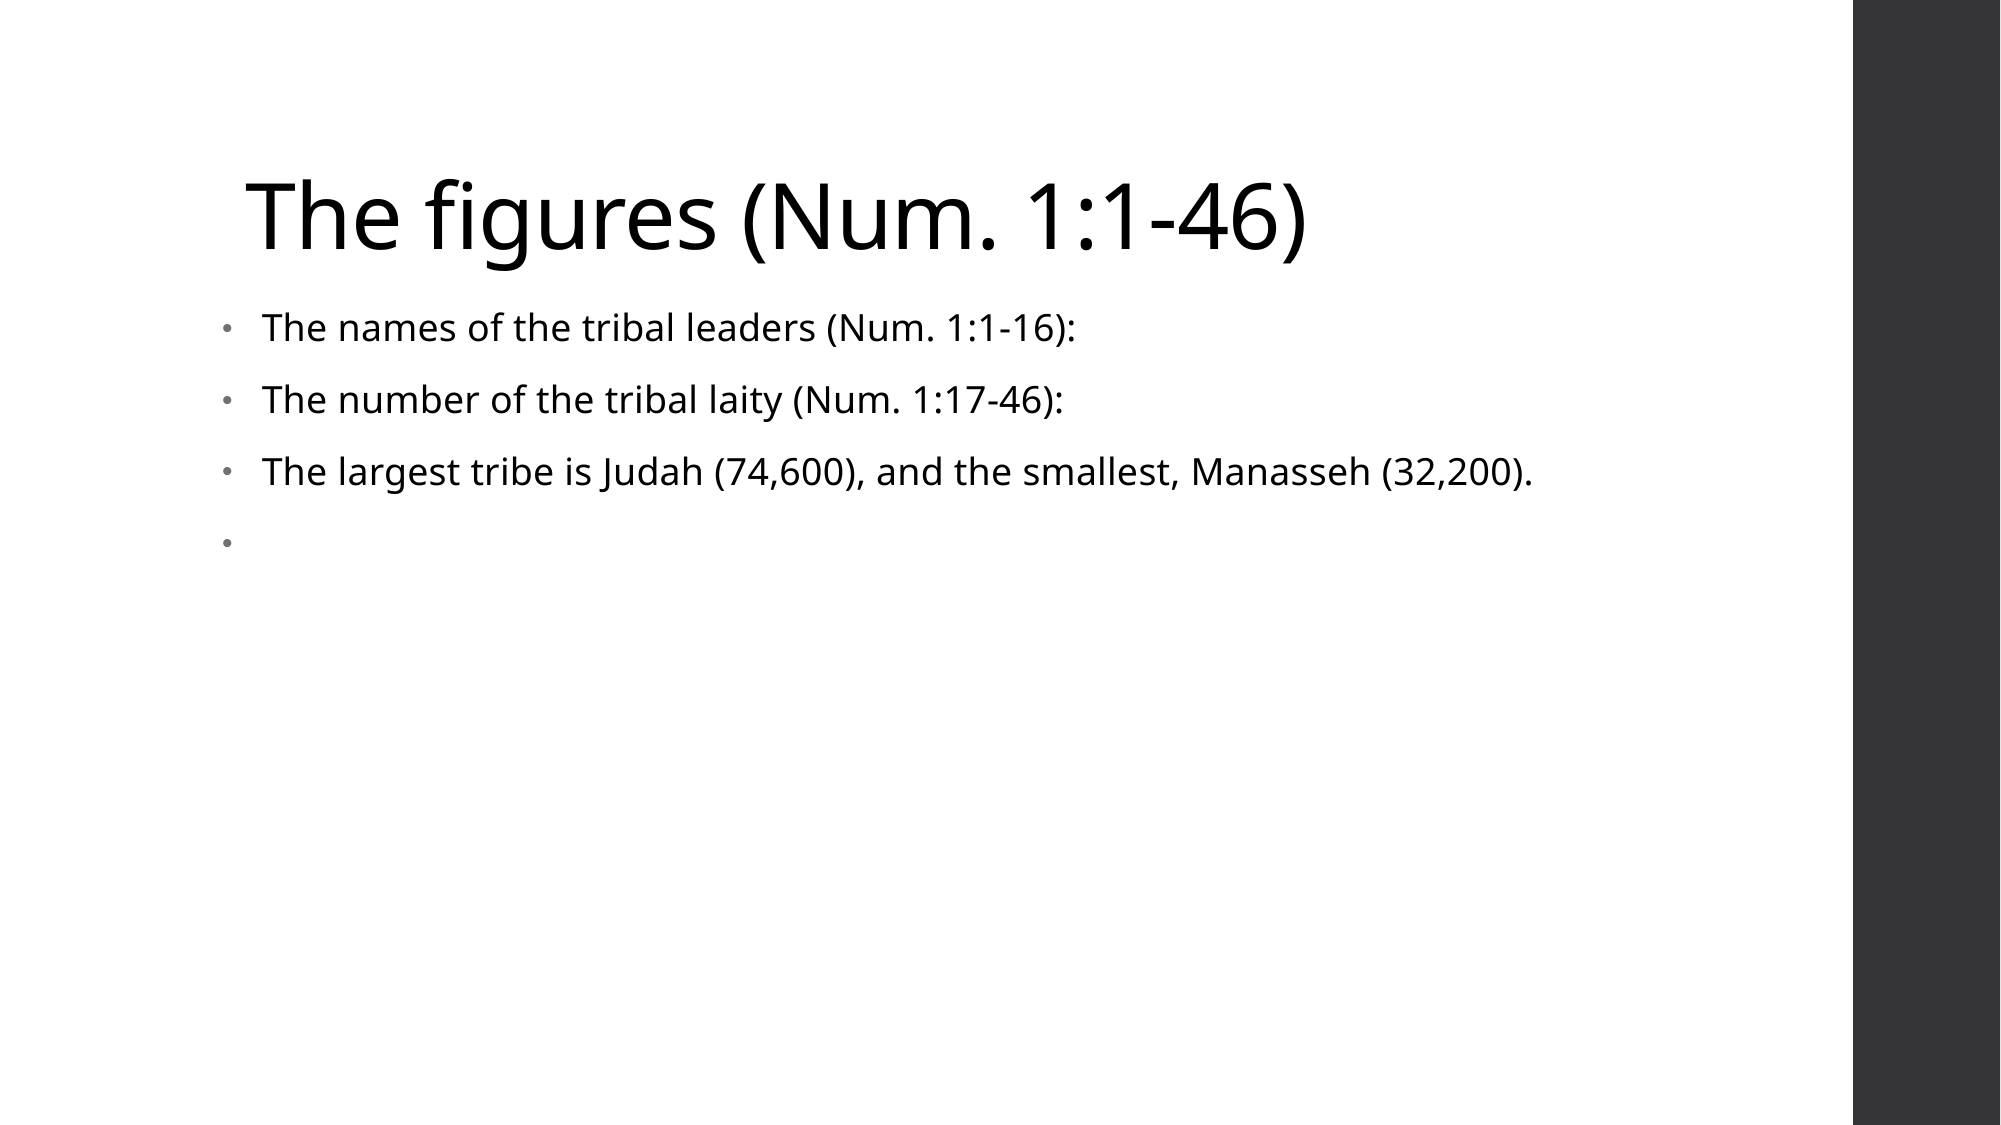

# The figures (Num. 1:1-46)
 The names of the tribal leaders (Num. 1:1-16):
 The number of the tribal laity (Num. 1:17-46):
 The largest tribe is Judah (74,600), and the smallest, Manasseh (32,200).